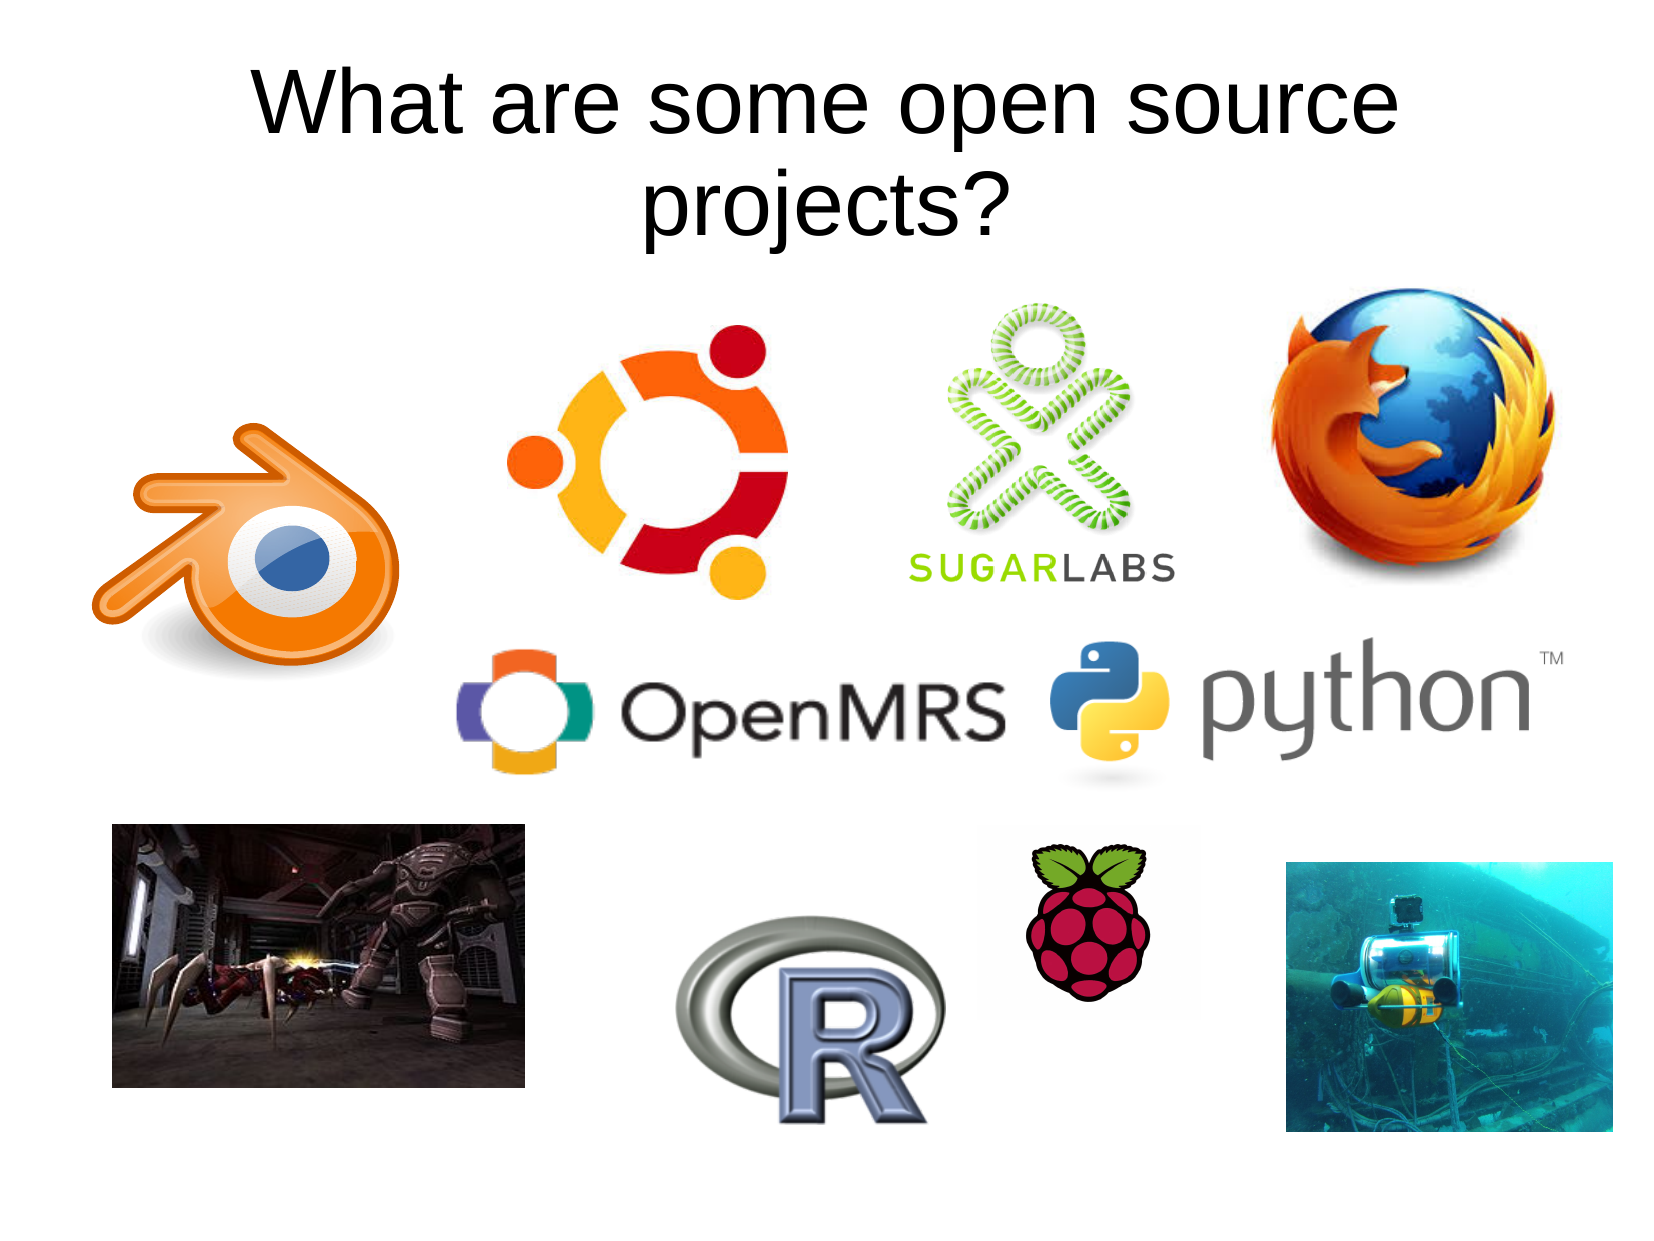

# What are some open source projects?